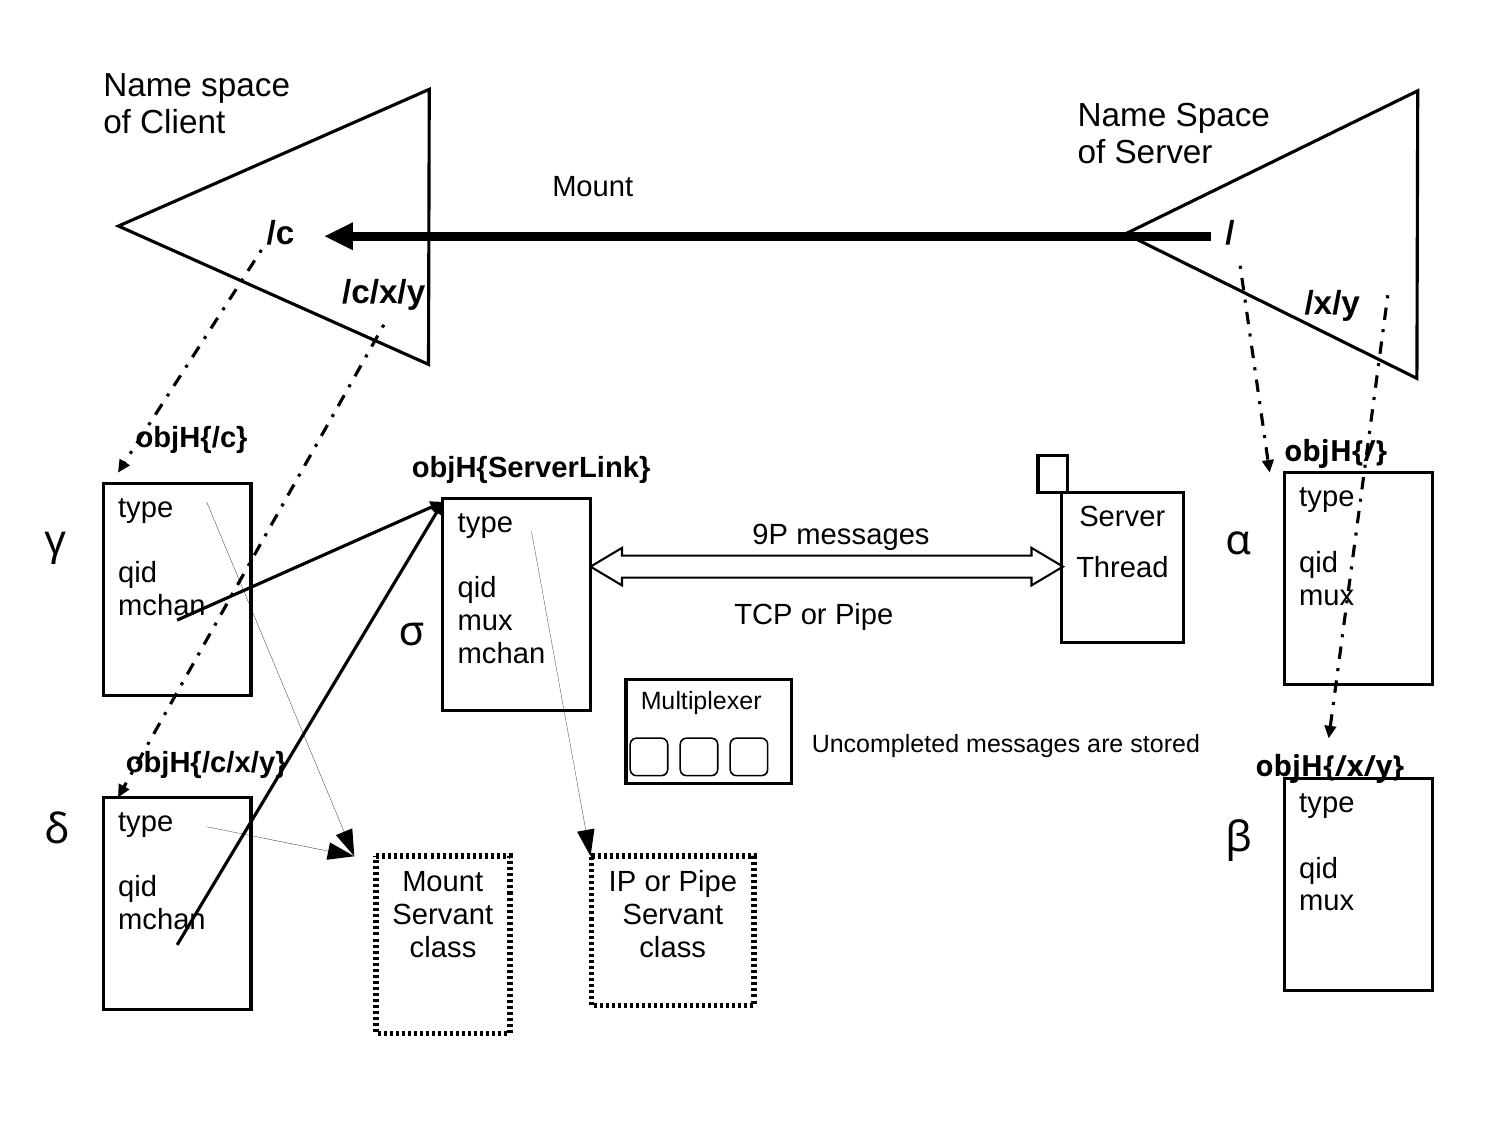

Name space
of Client
Name Space
of Server
Mount
/c
/
/c/x/y
/x/y
objH{/c}
objH{/}
objH{ServerLink}
type
qid
mux
type
qid
mchan
Server
Thread
type
qid
mux
mchan
γ
α
9P messages
TCP or Pipe
σ
Multiplexer
Uncompleted messages are stored
objH{/c/x/y}
objH{/x/y}
type
qid
mux
δ
type
qid
mchan
β
Mount
Servant
class
IP or Pipe
Servant
class